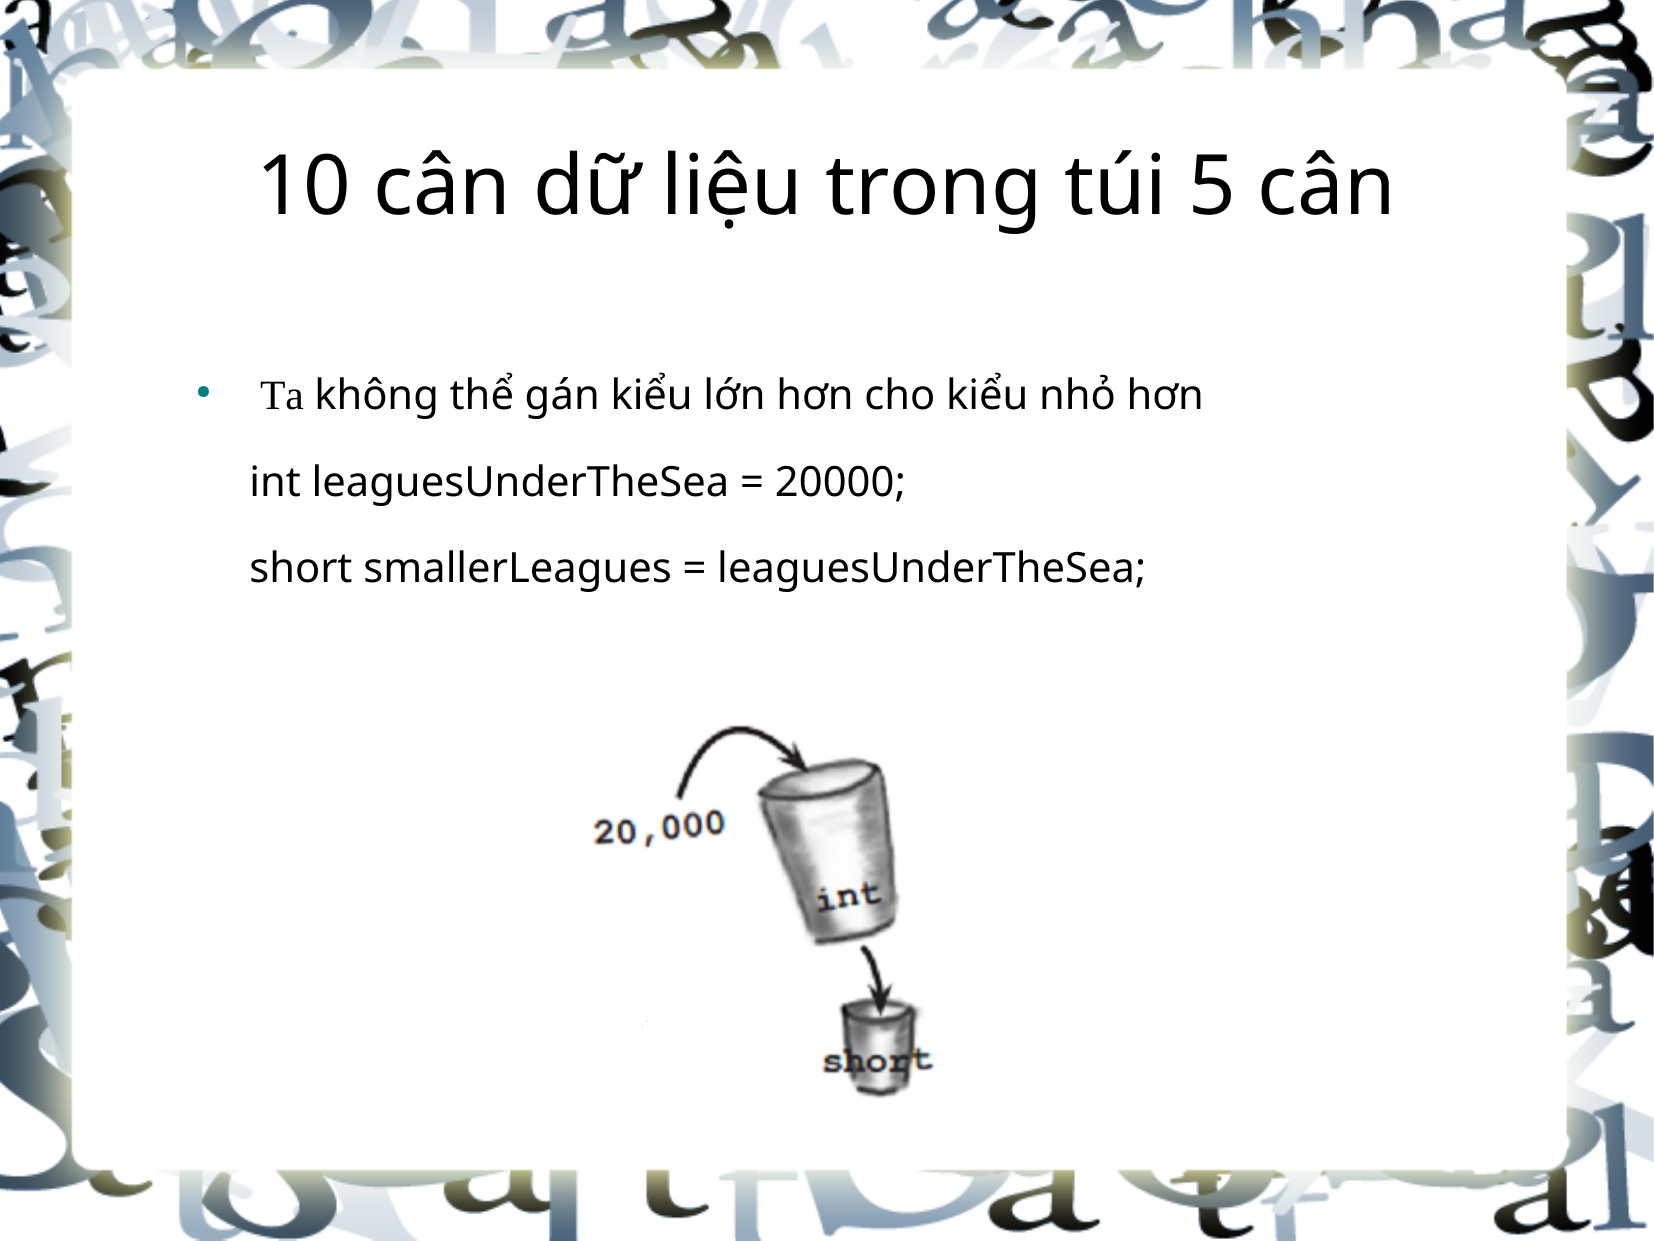

# 10 cân dữ liệu trong túi 5 cân
 Ta không thể gán kiểu lớn hơn cho kiểu nhỏ hơn
int leaguesUnderTheSea = 20000;
short smallerLeagues = leaguesUnderTheSea;